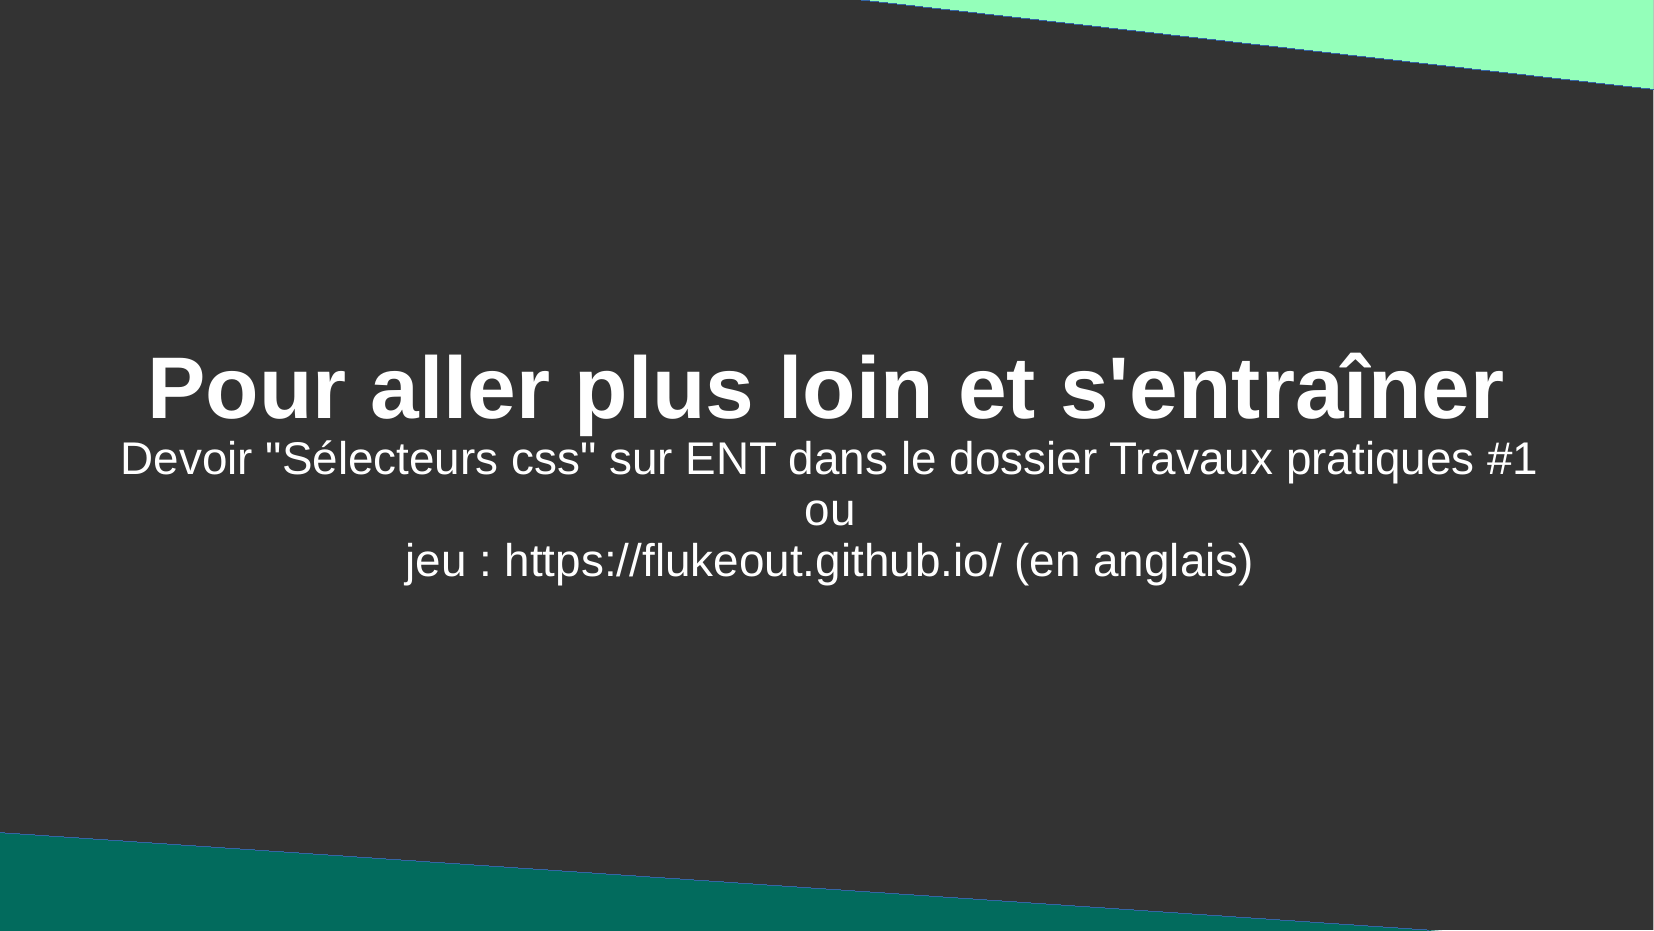

# Pour aller plus loin et s'entraîner
Devoir "Sélecteurs css" sur ENT dans le dossier Travaux pratiques #1
ou
jeu : https://flukeout.github.io/ (en anglais)